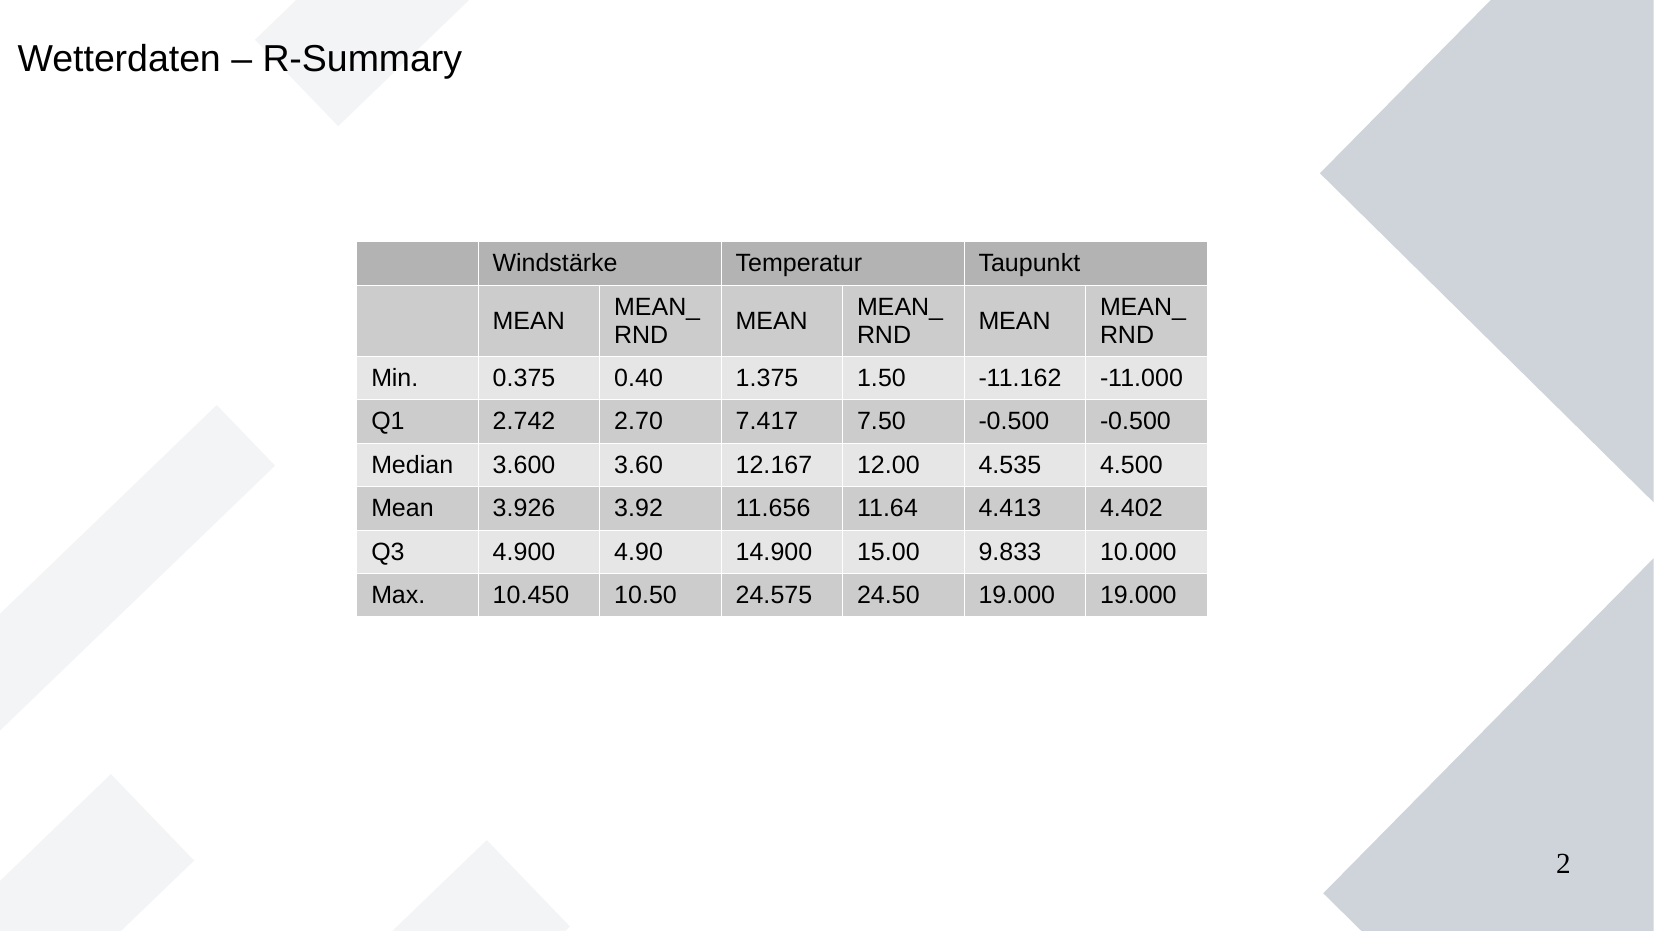

# Wetterdaten – R-Summary
| | Windstärke | | Temperatur | | Taupunkt | |
| --- | --- | --- | --- | --- | --- | --- |
| | MEAN | MEAN\_RND | MEAN | MEAN\_RND | MEAN | MEAN\_RND |
| Min. | 0.375 | 0.40 | 1.375 | 1.50 | -11.162 | -11.000 |
| Q1 | 2.742 | 2.70 | 7.417 | 7.50 | -0.500 | -0.500 |
| Median | 3.600 | 3.60 | 12.167 | 12.00 | 4.535 | 4.500 |
| Mean | 3.926 | 3.92 | 11.656 | 11.64 | 4.413 | 4.402 |
| Q3 | 4.900 | 4.90 | 14.900 | 15.00 | 9.833 | 10.000 |
| Max. | 10.450 | 10.50 | 24.575 | 24.50 | 19.000 | 19.000 |
2